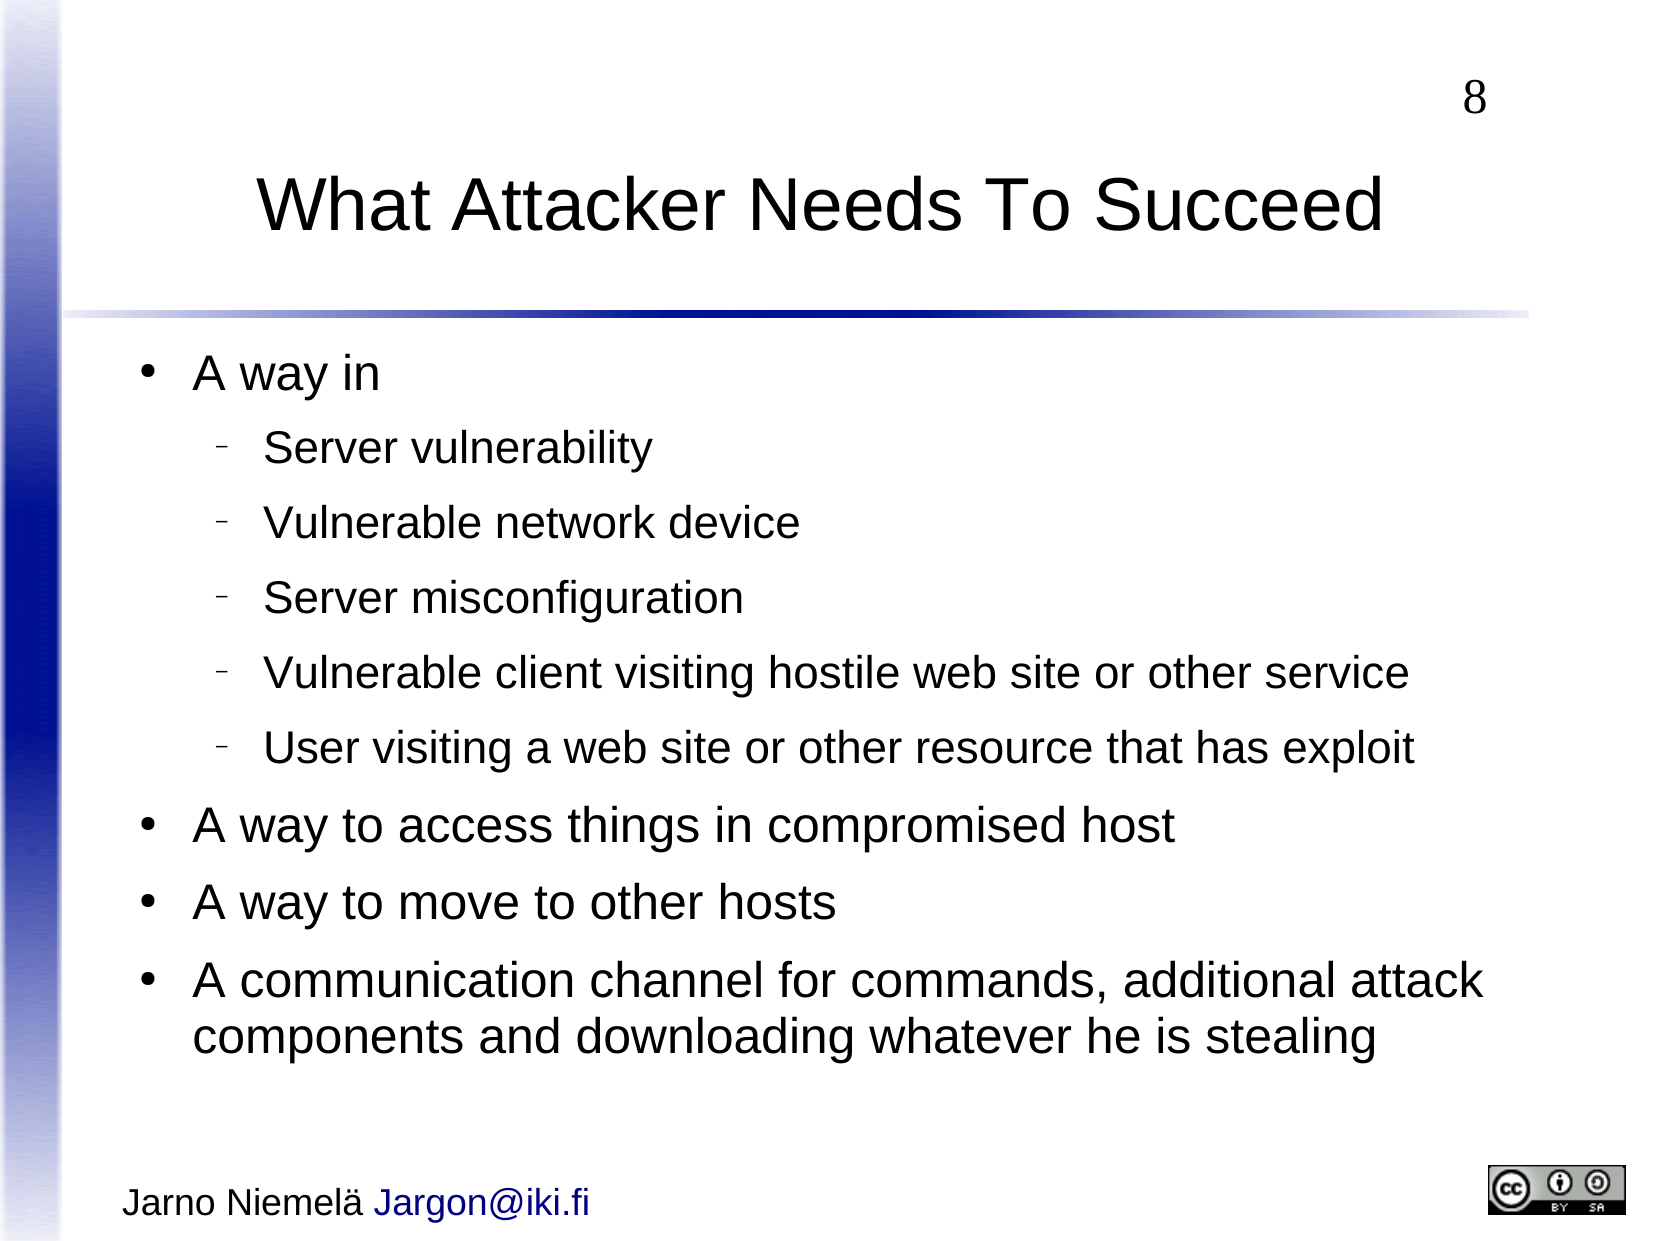

# What Attacker Needs To Succeed
A way in
Server vulnerability
Vulnerable network device
Server misconfiguration
Vulnerable client visiting hostile web site or other service
User visiting a web site or other resource that has exploit
A way to access things in compromised host
A way to move to other hosts
A communication channel for commands, additional attack components and downloading whatever he is stealing